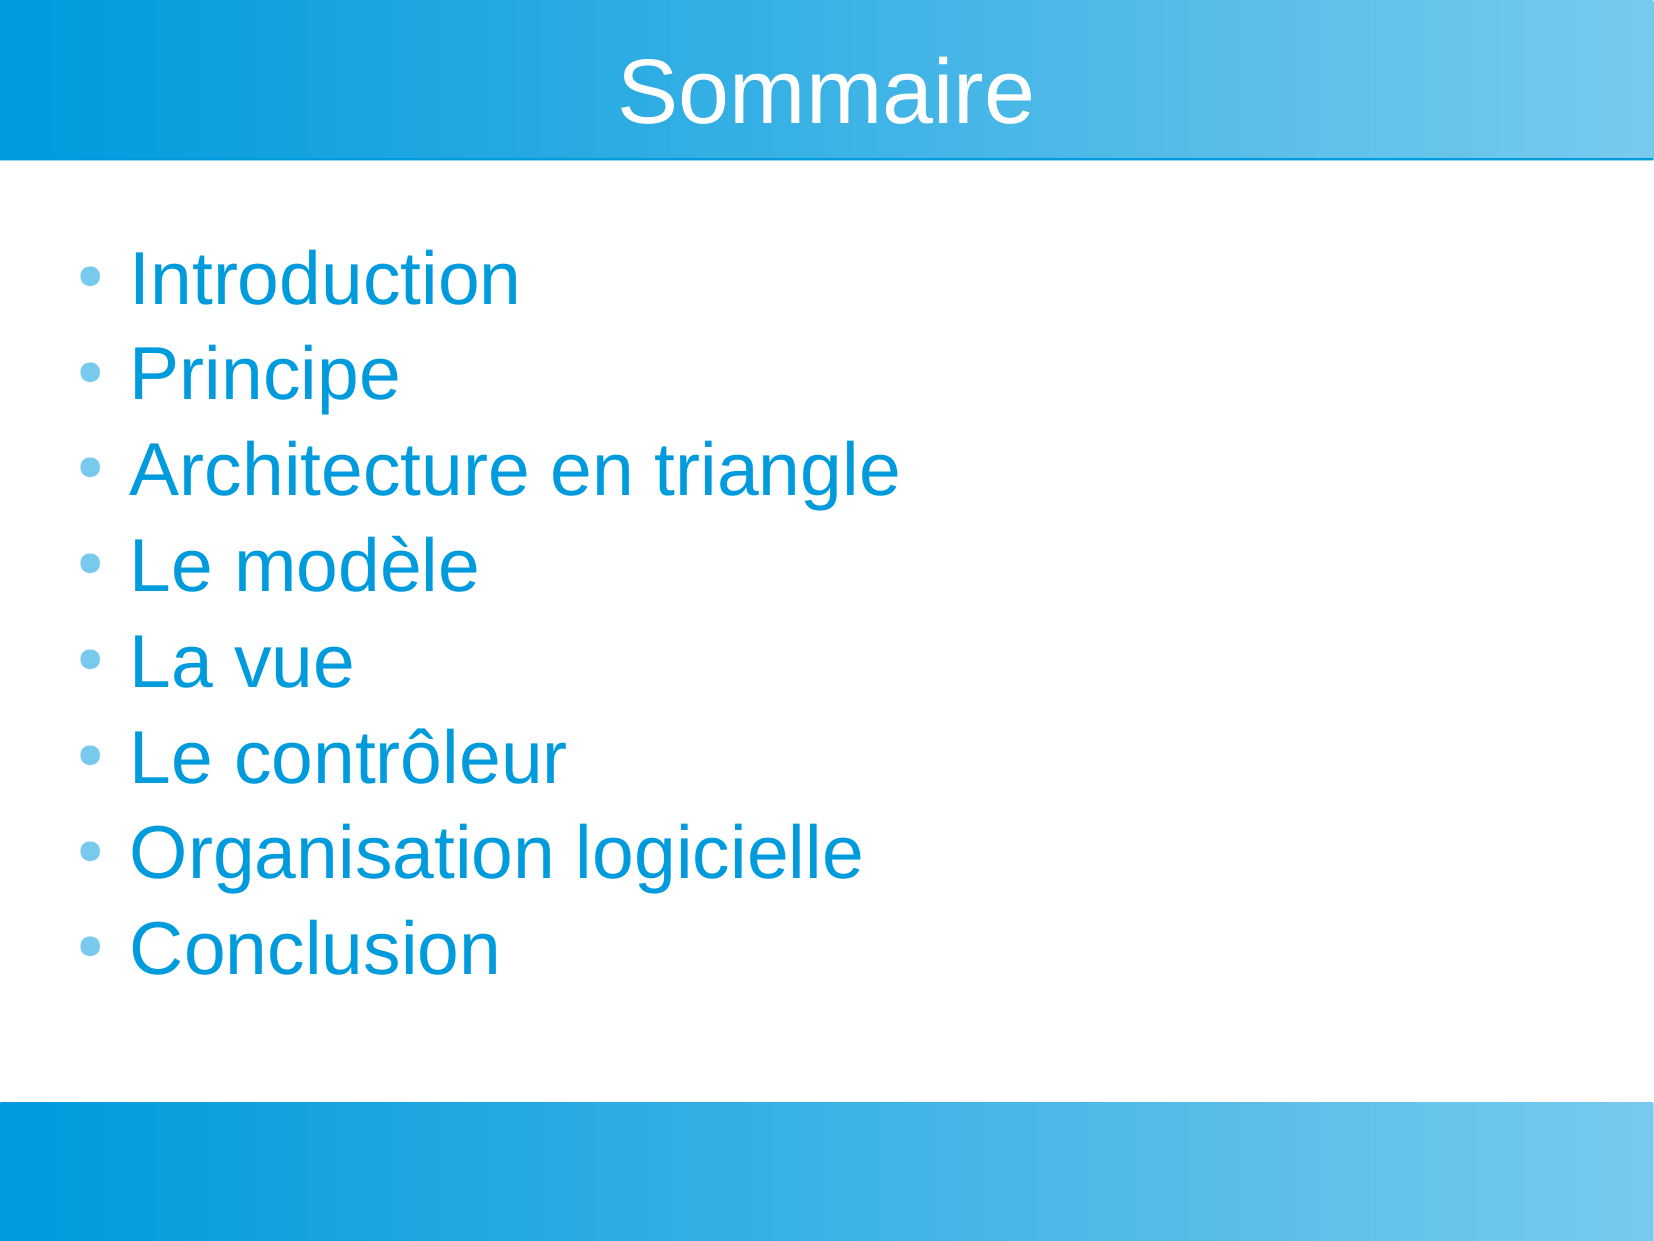

# Sommaire
Introduction
Principe
Architecture en triangle
Le modèle
La vue
Le contrôleur
Organisation logicielle
Conclusion